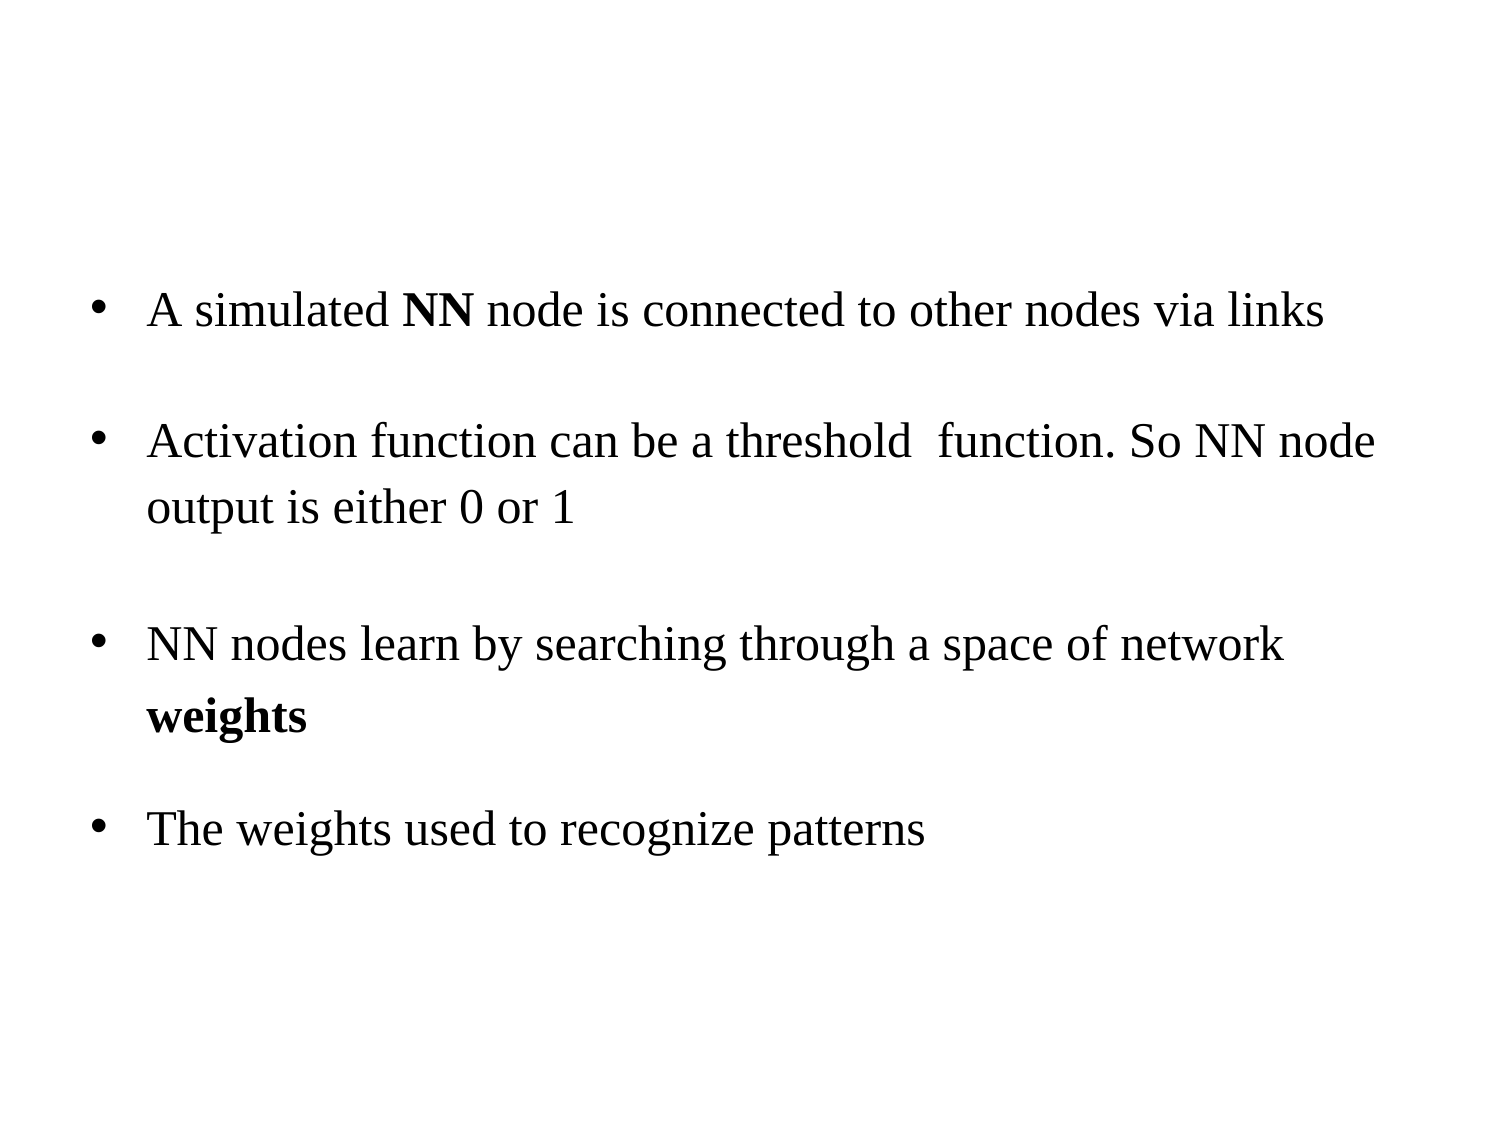

# A simulated NN node is connected to other nodes via links
Activation function can be a threshold function. So NN node output is either 0 or 1
NN nodes learn by searching through a space of network weights
The weights used to recognize patterns